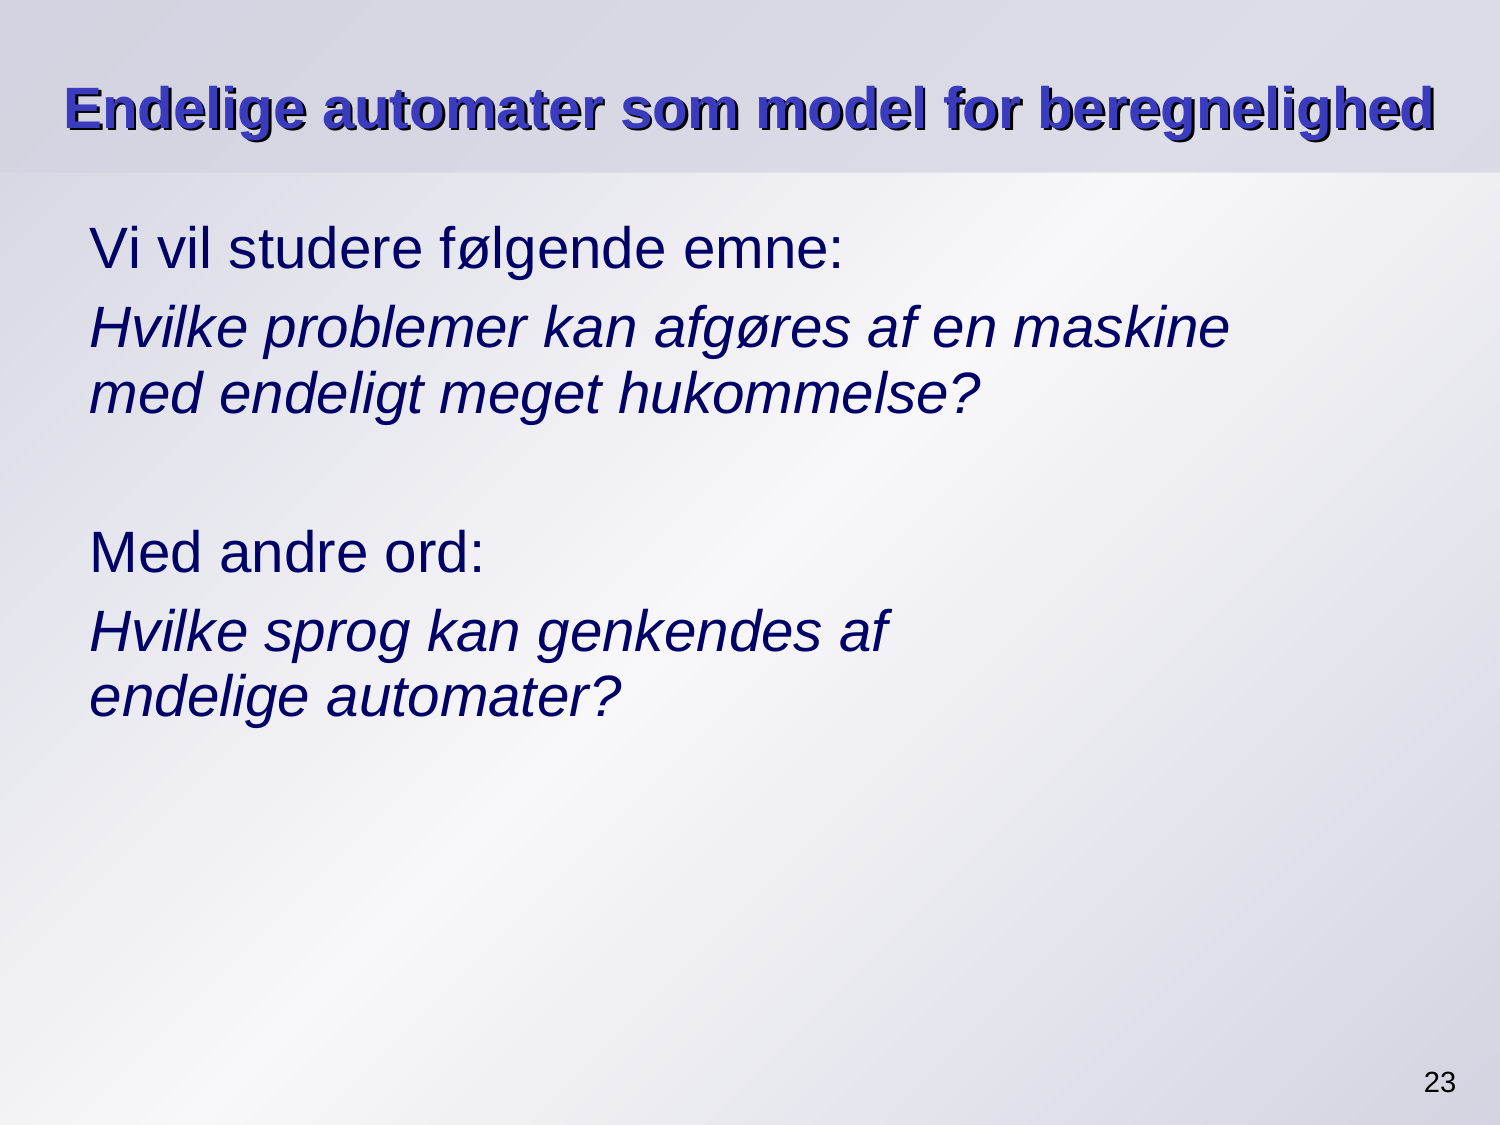

Endelige automater som model for beregnelighed
# Vi vil studere følgende emne:
Hvilke problemer kan afgøres af en maskine
med endeligt meget hukommelse?
Med andre ord:
Hvilke sprog kan genkendes af
endelige automater?
23